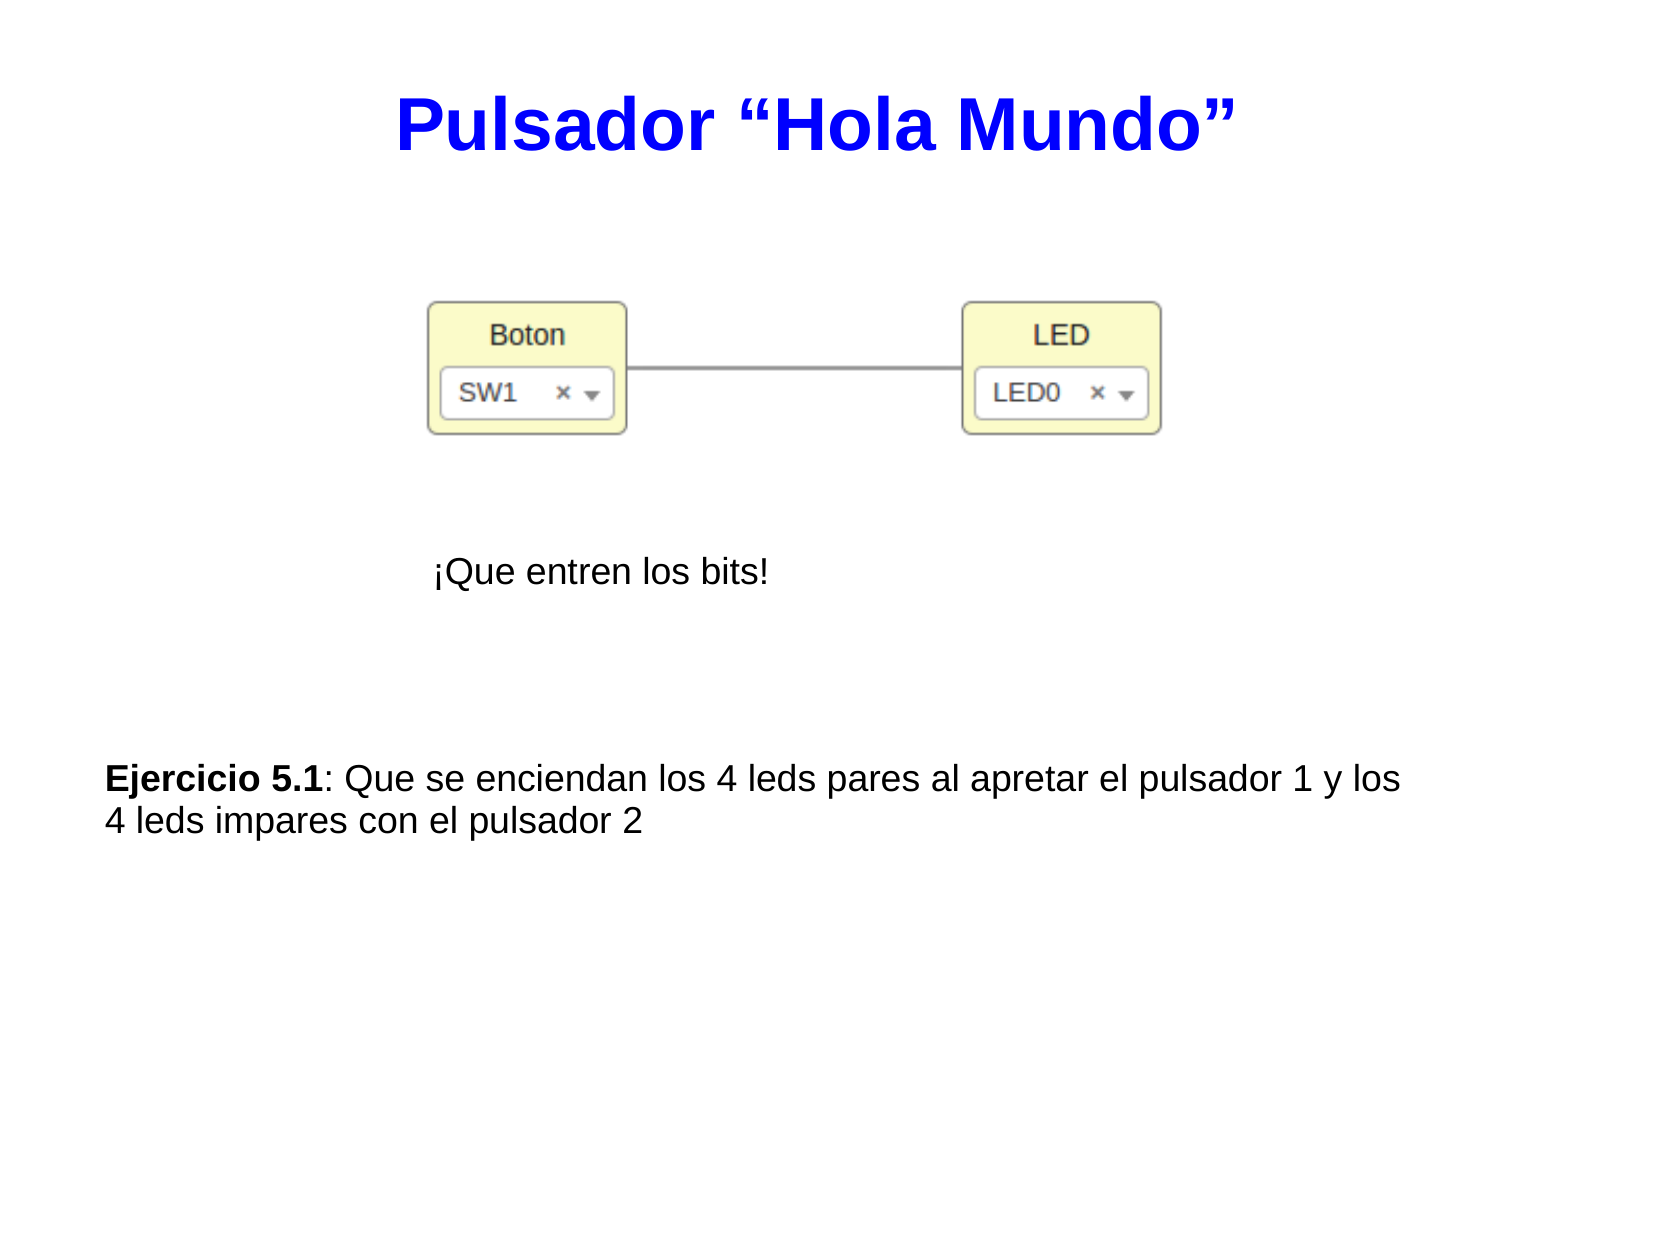

Pulsador “Hola Mundo”
¡Que entren los bits!
Ejercicio 5.1: Que se enciendan los 4 leds pares al apretar el pulsador 1 y los
4 leds impares con el pulsador 2